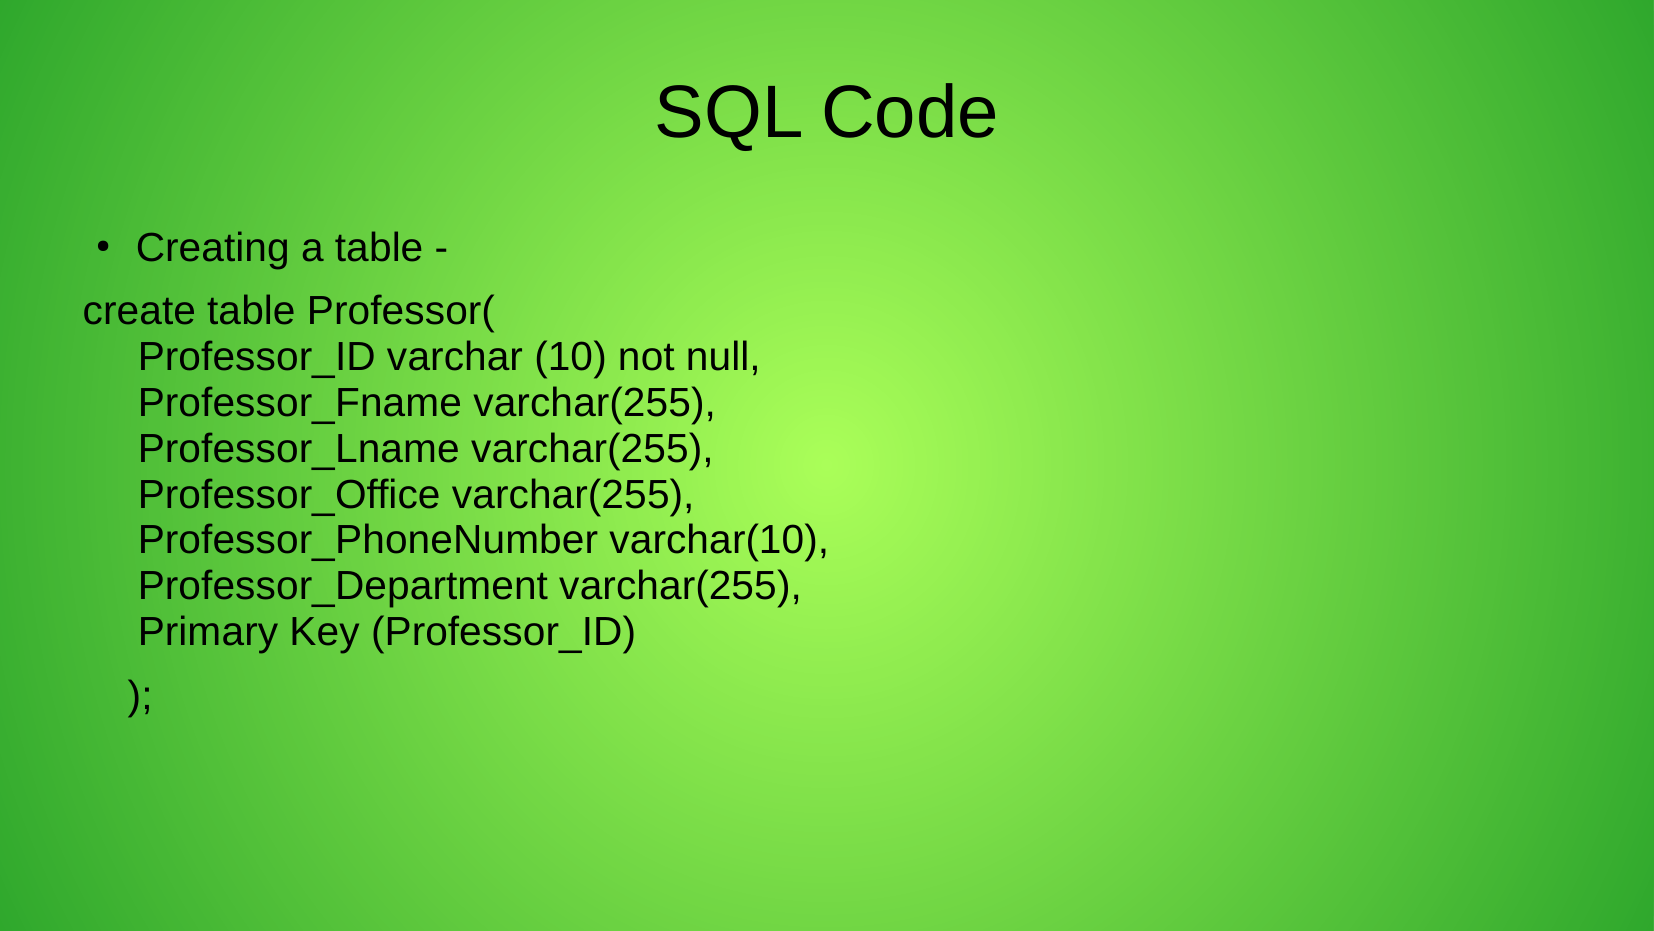

# SQL Code
Creating a table -
create table Professor(
	Professor_ID varchar (10) not null,
	Professor_Fname varchar(255),
	Professor_Lname varchar(255),
	Professor_Office varchar(255),
	Professor_PhoneNumber varchar(10),
	Professor_Department varchar(255),
	Primary Key (Professor_ID)
 );